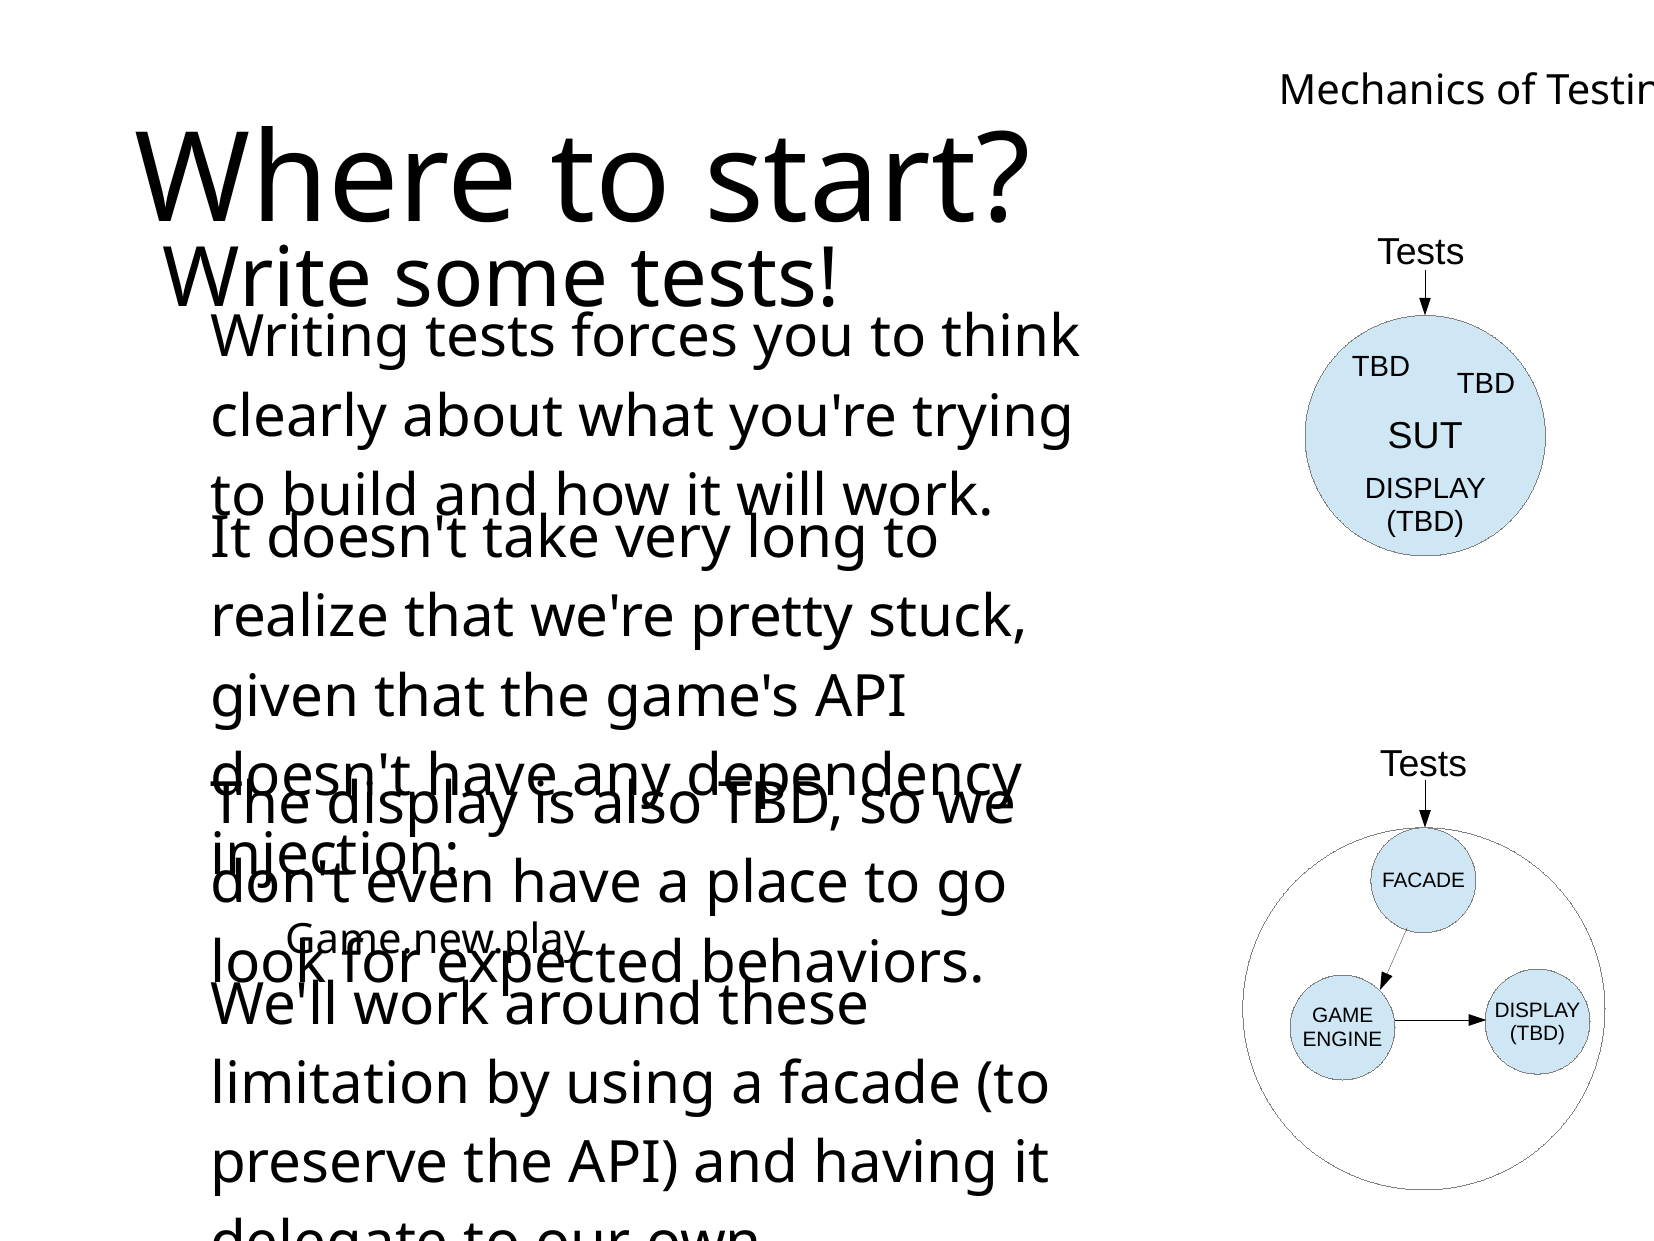

Mechanics of Testing
Where to start?
Write some tests!
Tests
SUT
Writing tests forces you to think clearly about what you're trying to build and how it will work.
TBD
TBD
DISPLAY
(TBD)
It doesn't take very long to realize that we're pretty stuck, given that the game's API doesn't have any dependency injection:
	Game.new.play
Tests
The display is also TBD, so we don't even have a place to go look for expected behaviors.
FACADE
GAME
ENGINE
We'll work around these limitation by using a facade (to preserve the API) and having it delegate to our own dependency-injectable classes behind the scenes.
DISPLAY
(TBD)